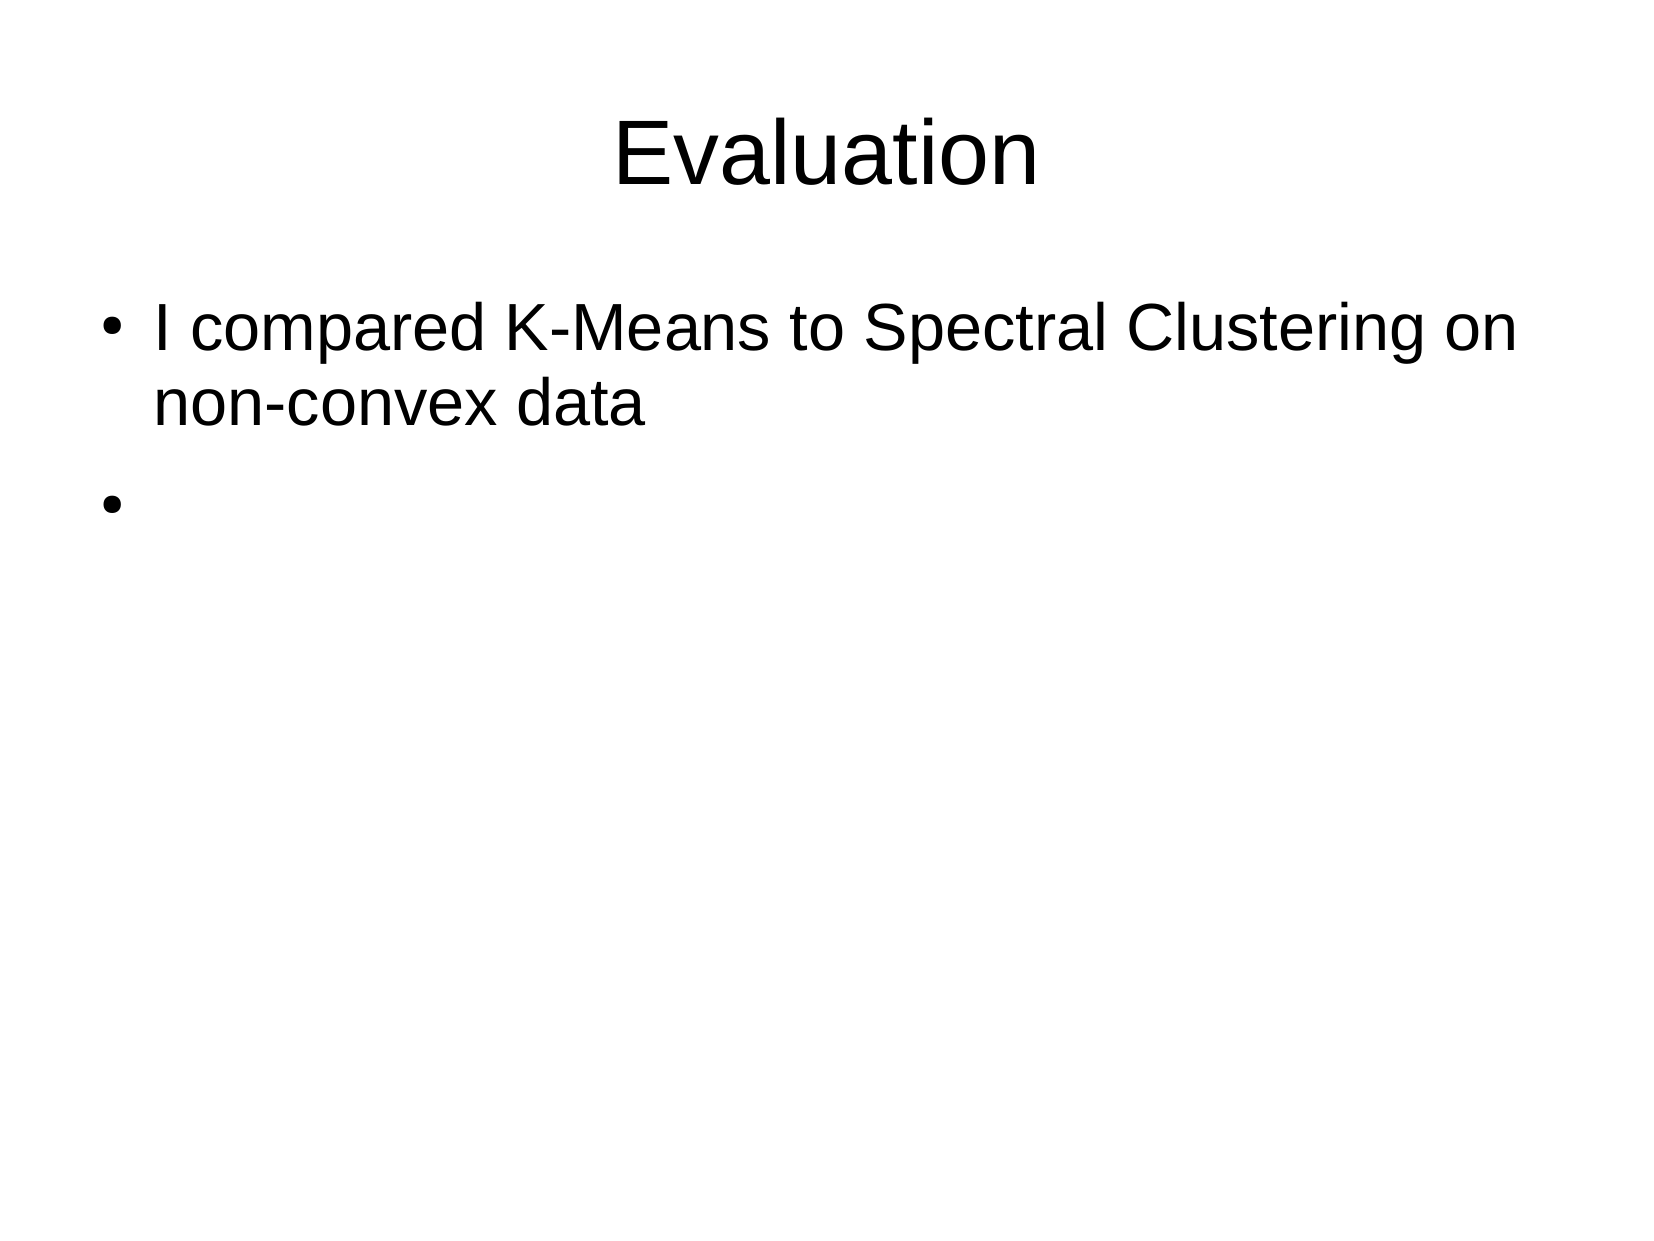

# Evaluation
I compared K-Means to Spectral Clustering on non-convex data